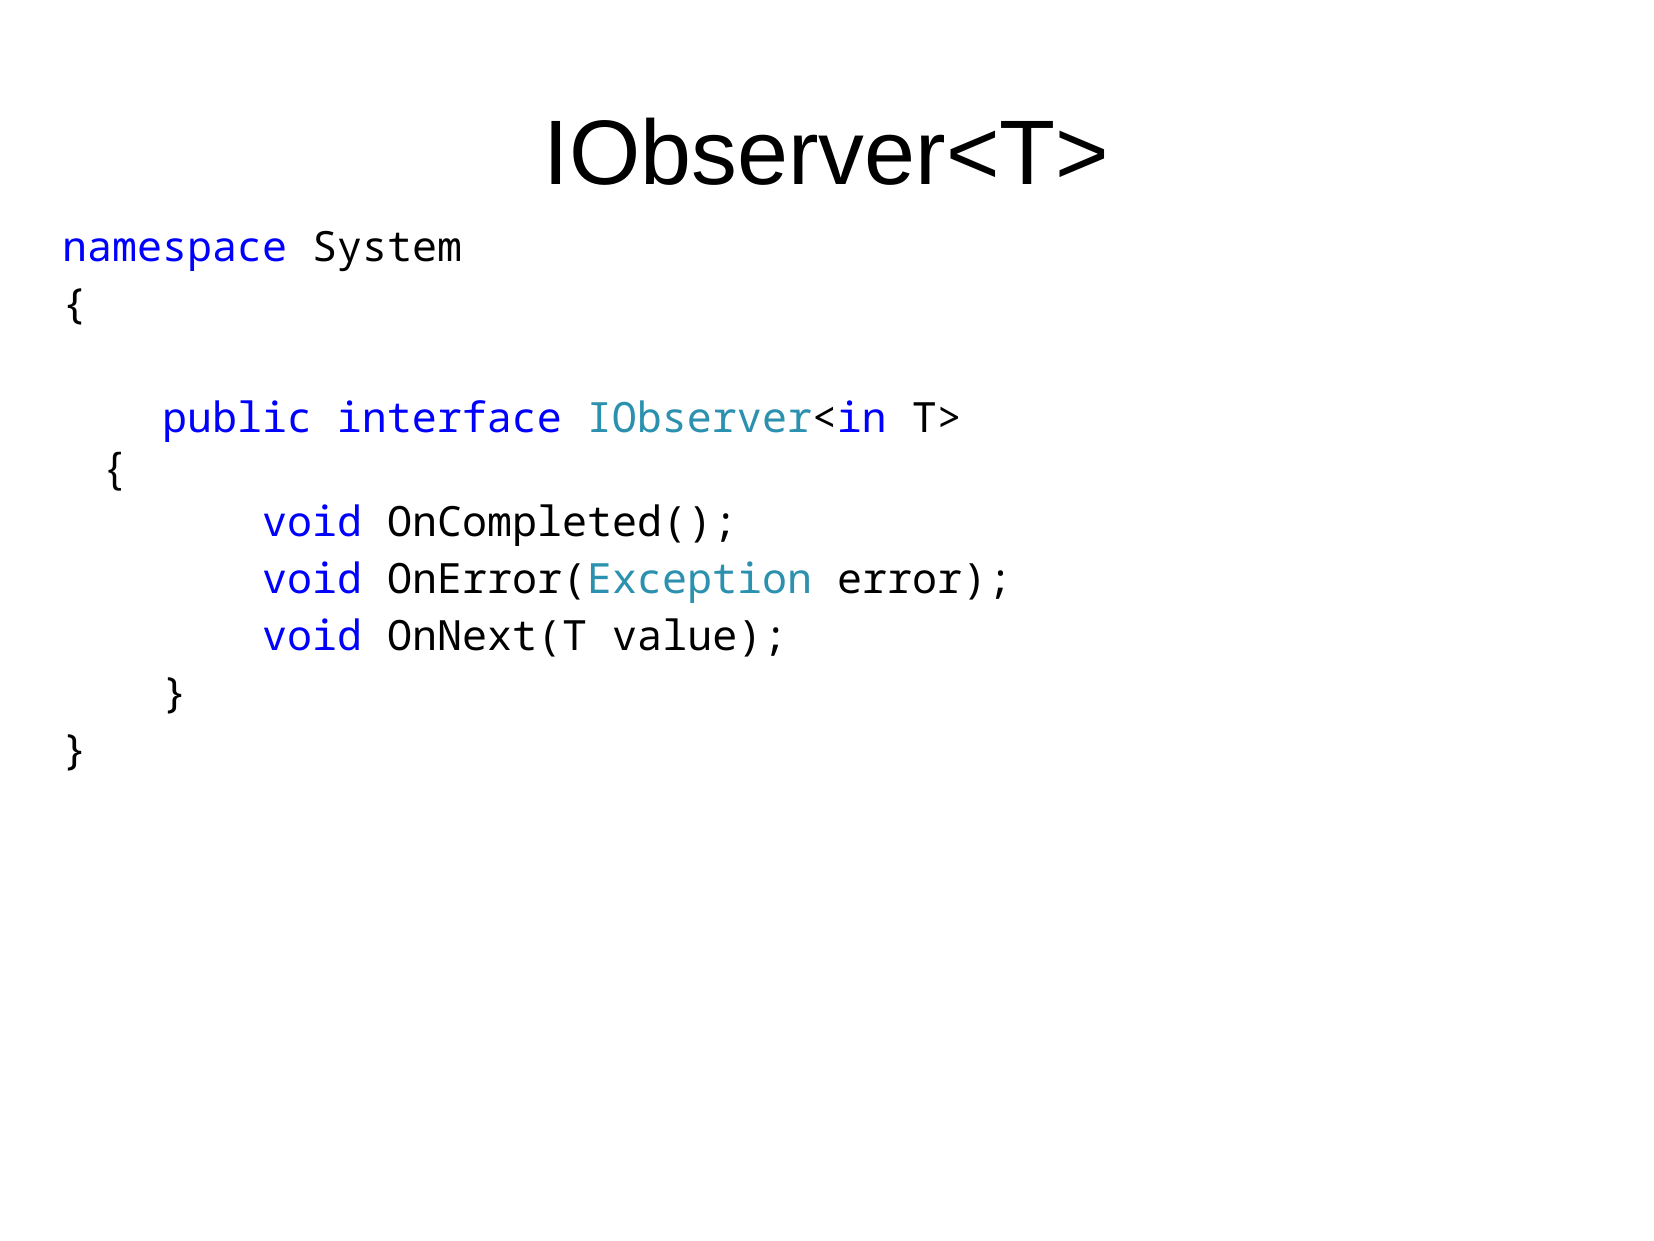

# IObserver<T>
namespace System
{
 public interface IObserver<in T>
 {
 void OnCompleted();
 void OnError(Exception error);
 void OnNext(T value);
 }
}